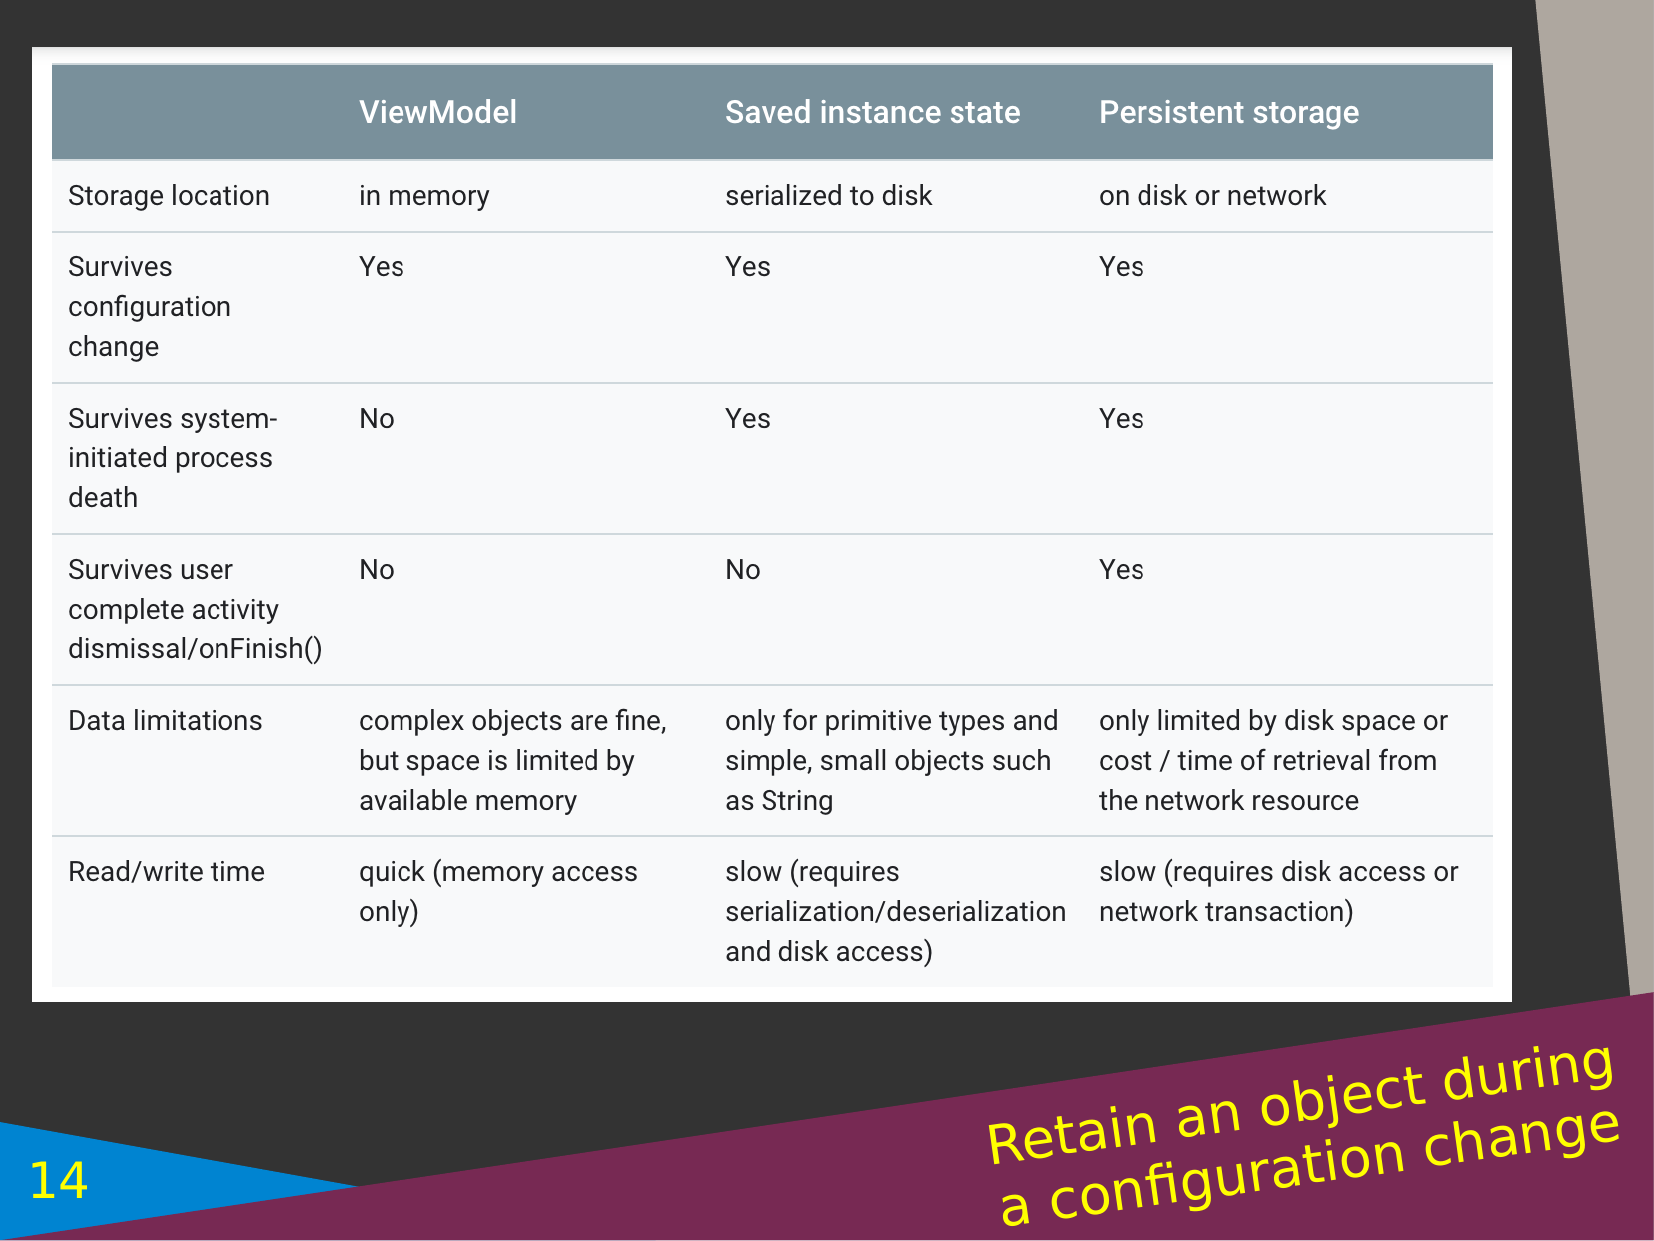

# Retain an object during a configuration change
14